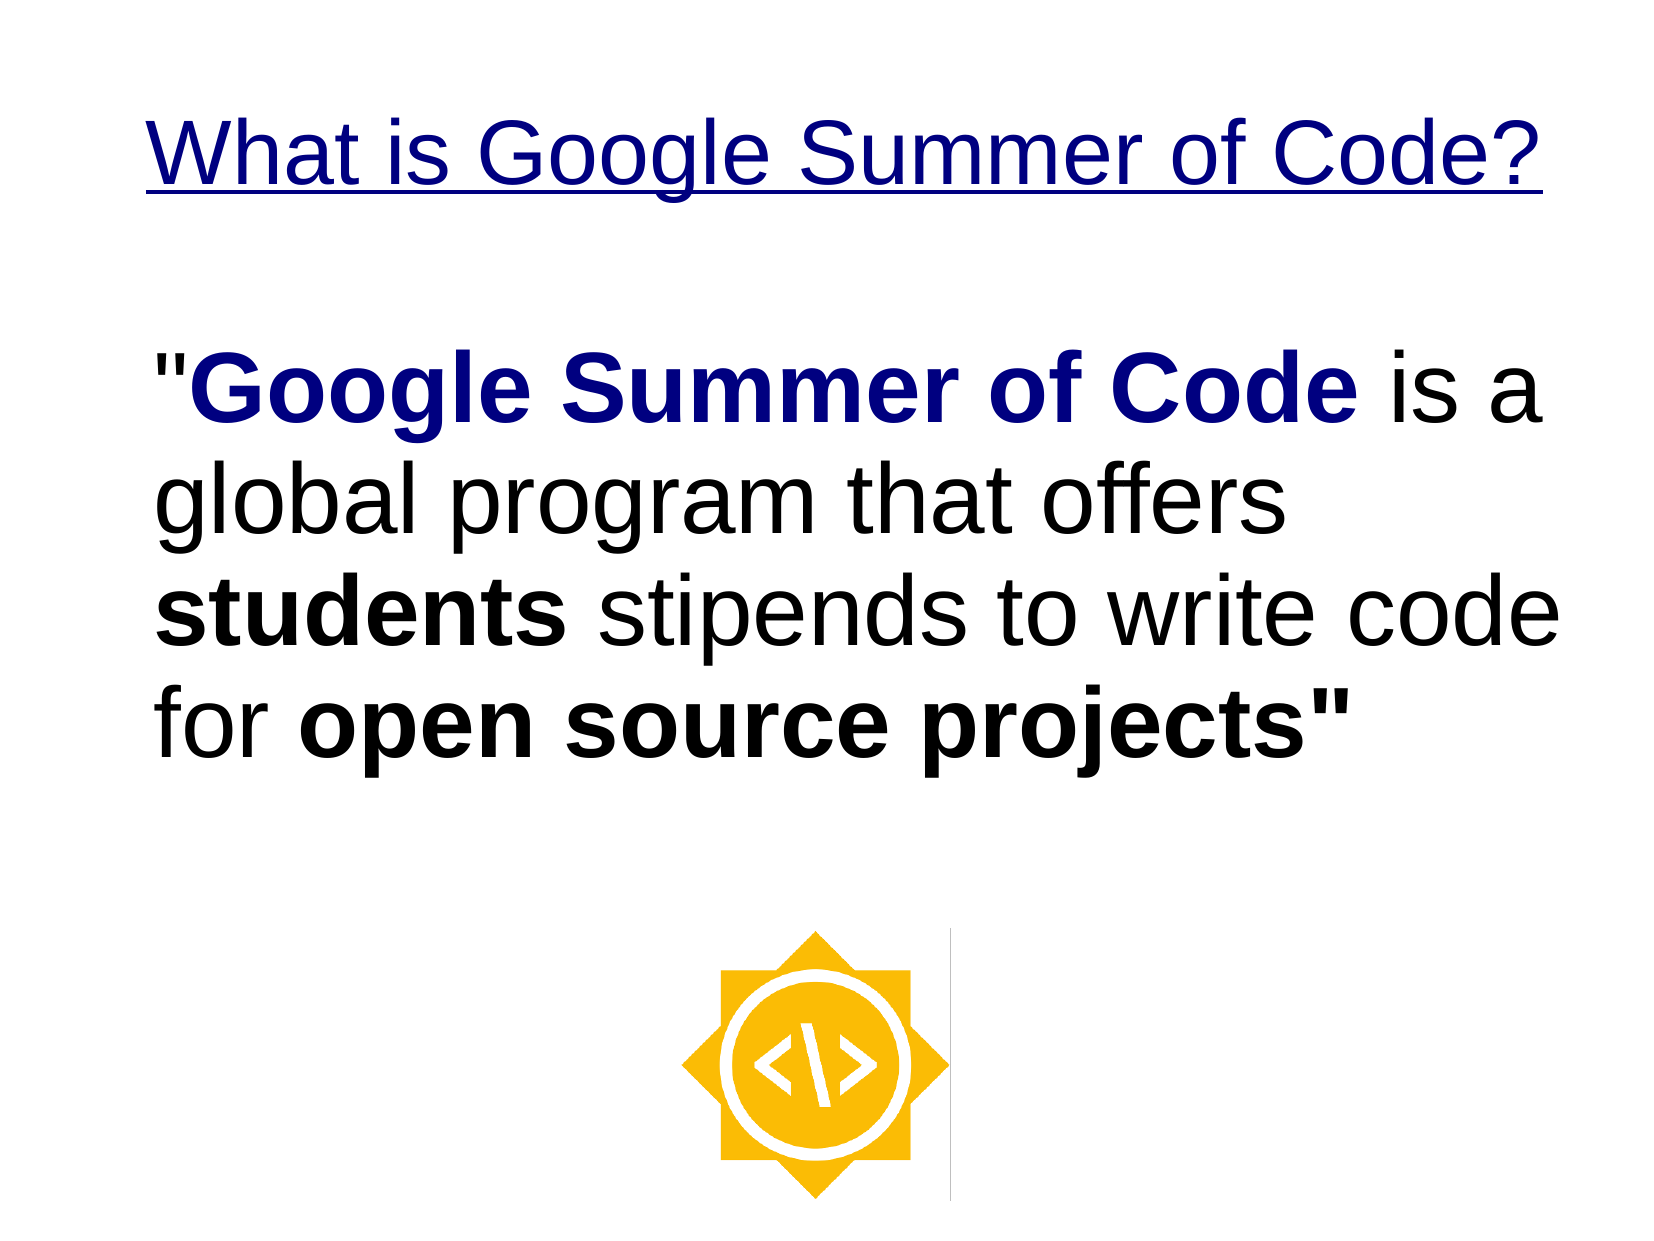

# What is Google Summer of Code?
"Google Summer of Code is a global program that offers students stipends to write code for open source projects"